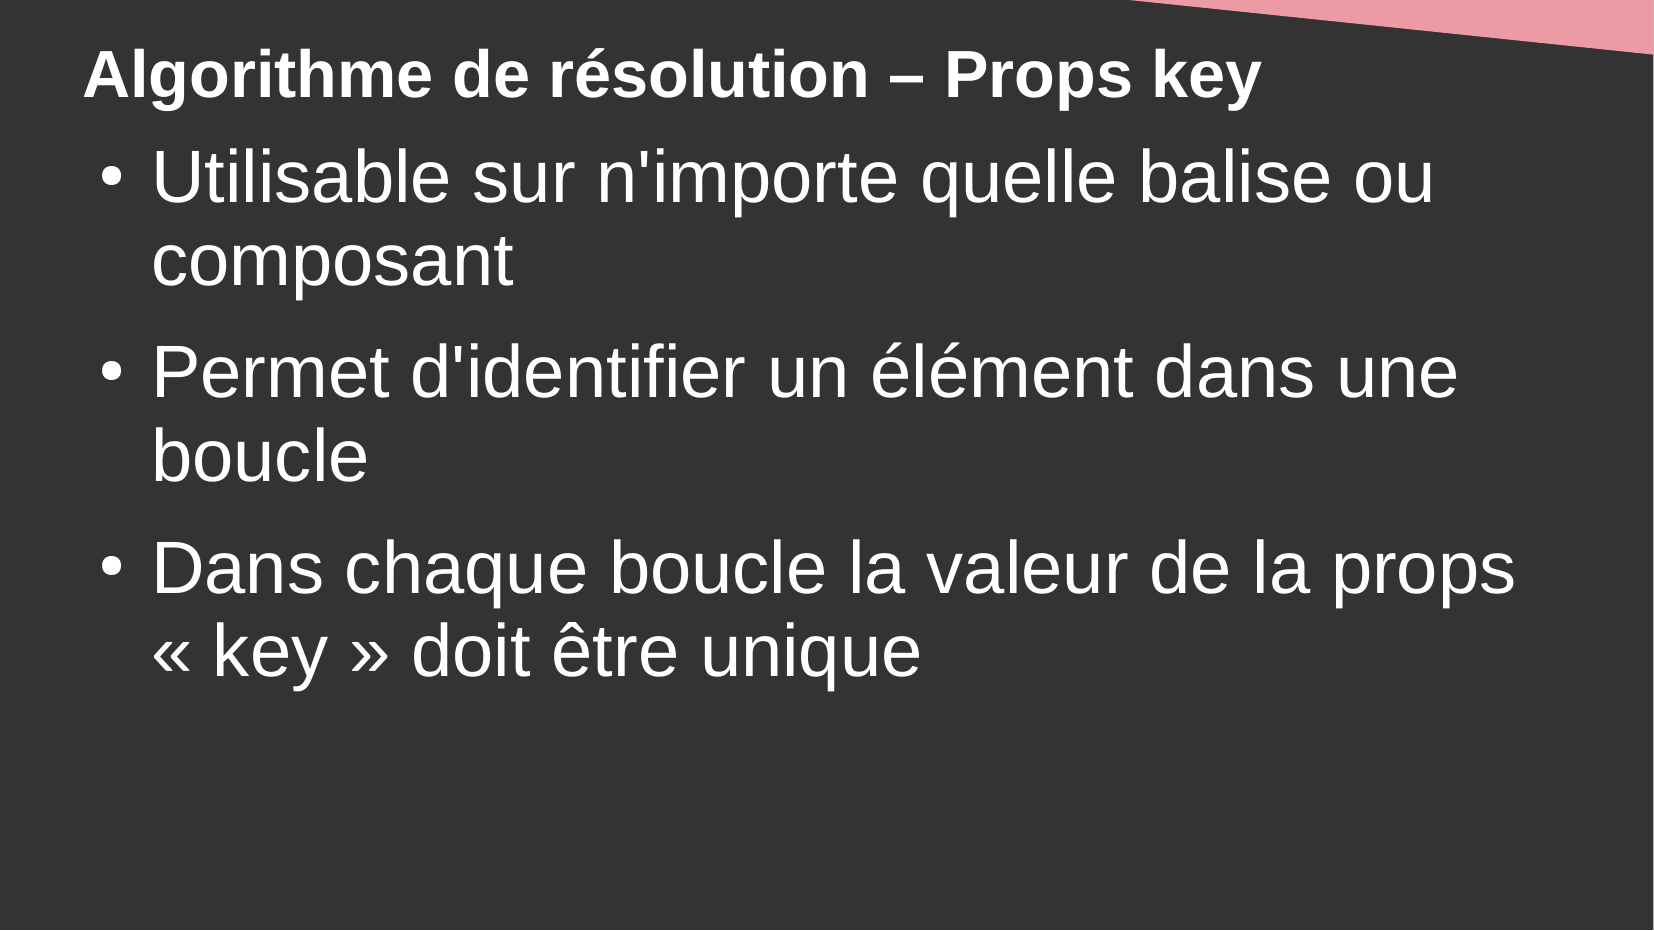

# Algorithme de résolution – Props key
Utilisable sur n'importe quelle balise ou composant
Permet d'identifier un élément dans une boucle
Dans chaque boucle la valeur de la props « key » doit être unique